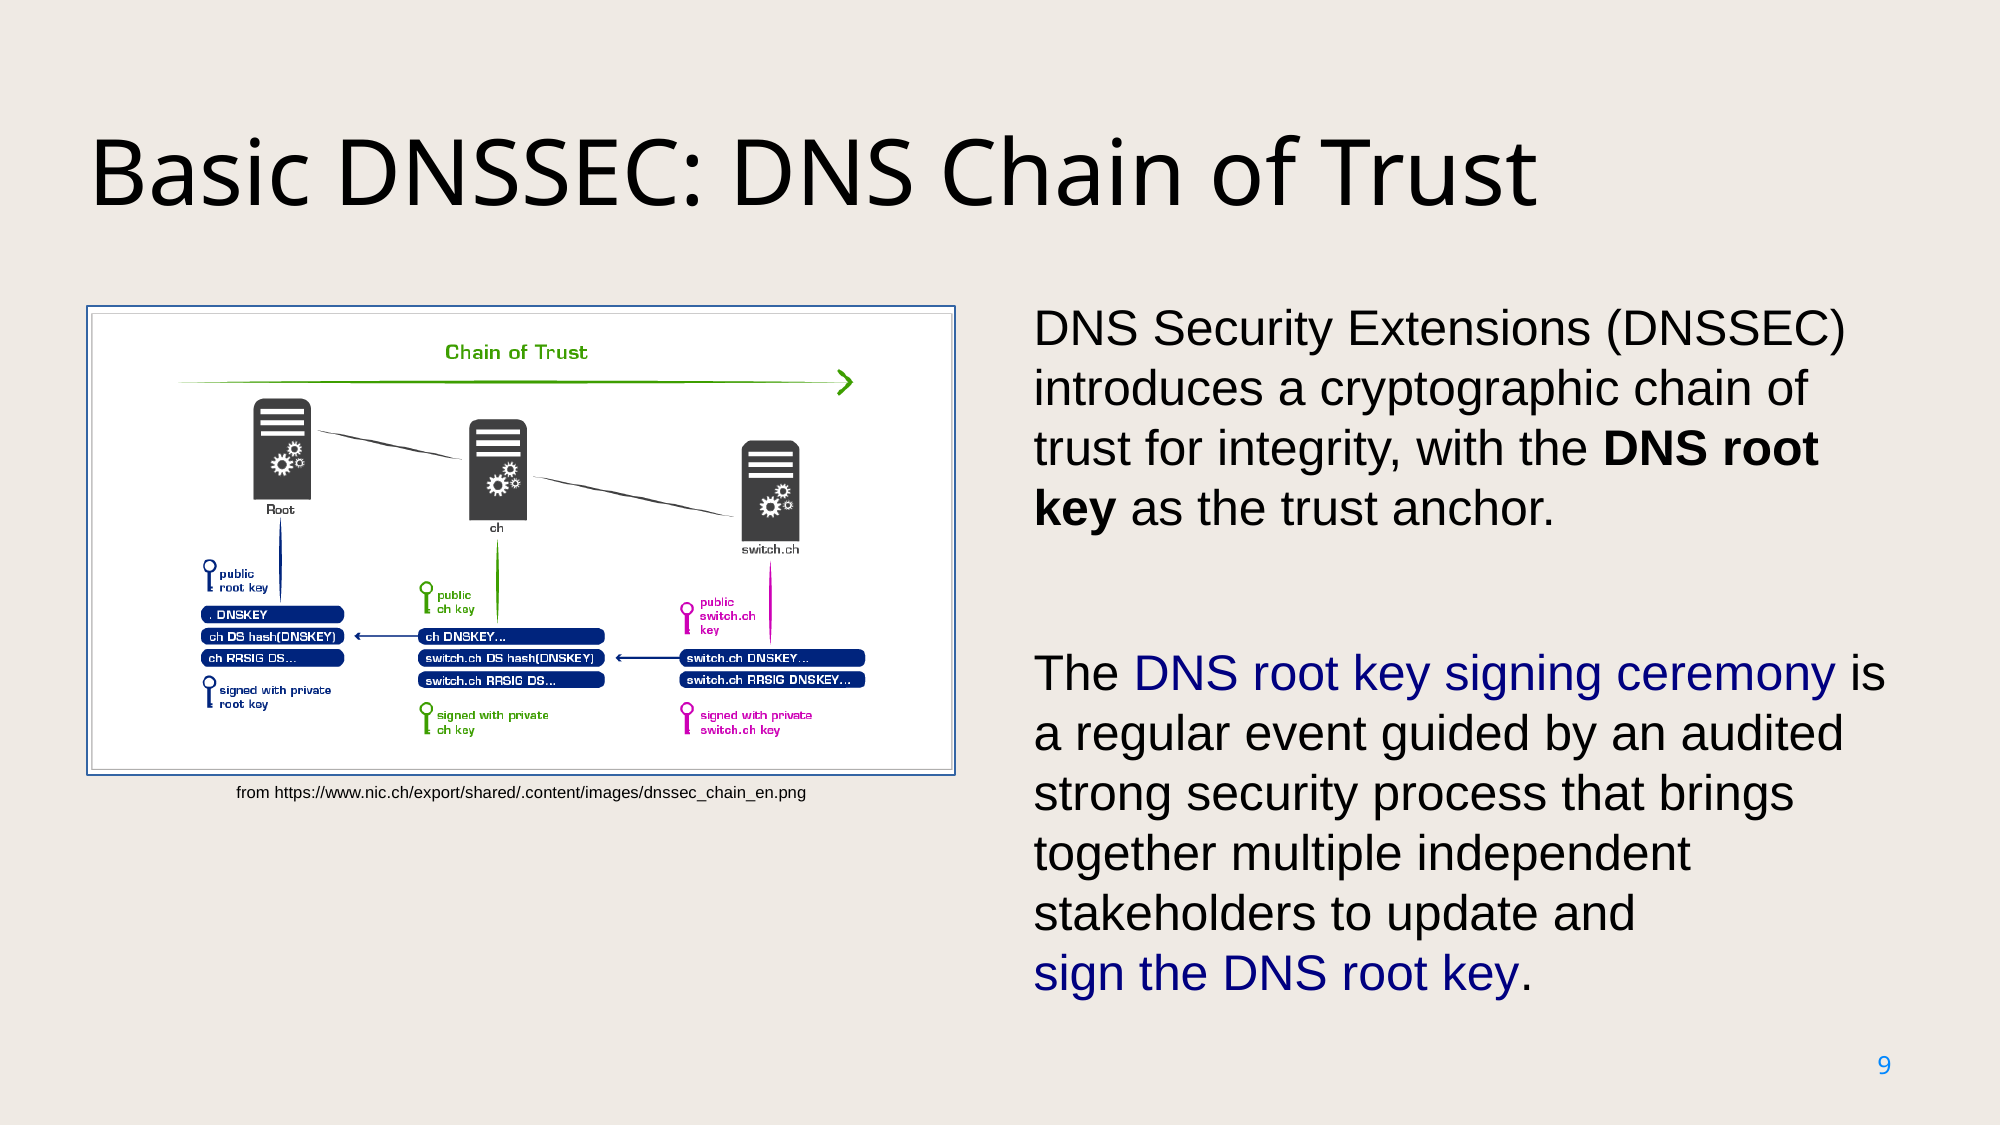

# Basic DNSSEC: DNS Chain of Trust
DNS Security Extensions (DNSSEC) introduces a cryptographic chain of trust for integrity, with the DNS root key as the trust anchor.
The DNS root key signing ceremony is a regular event guided by an audited strong security process that brings together multiple independent stakeholders to update and sign the DNS root key.
from https://www.nic.ch/export/shared/.content/images/dnssec_chain_en.png